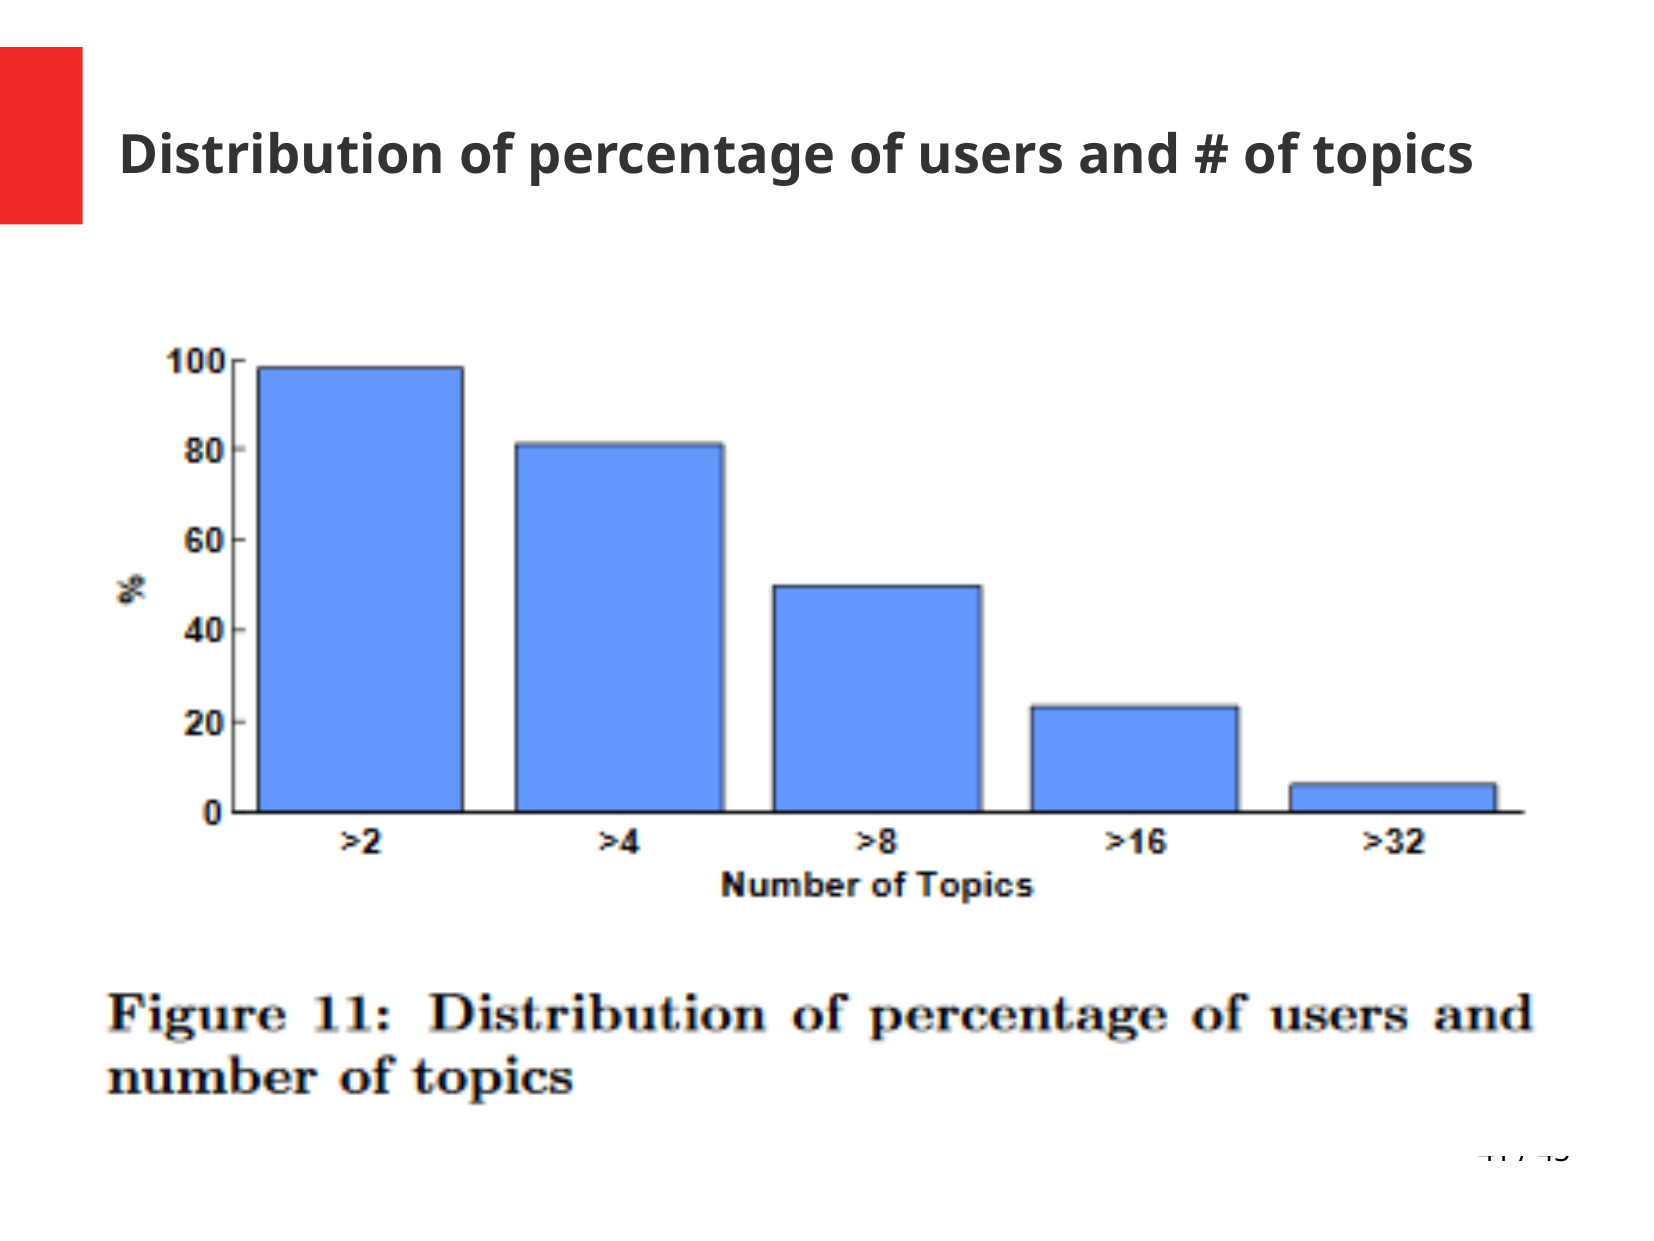

# Distribution of percentage of users and # of topics
41